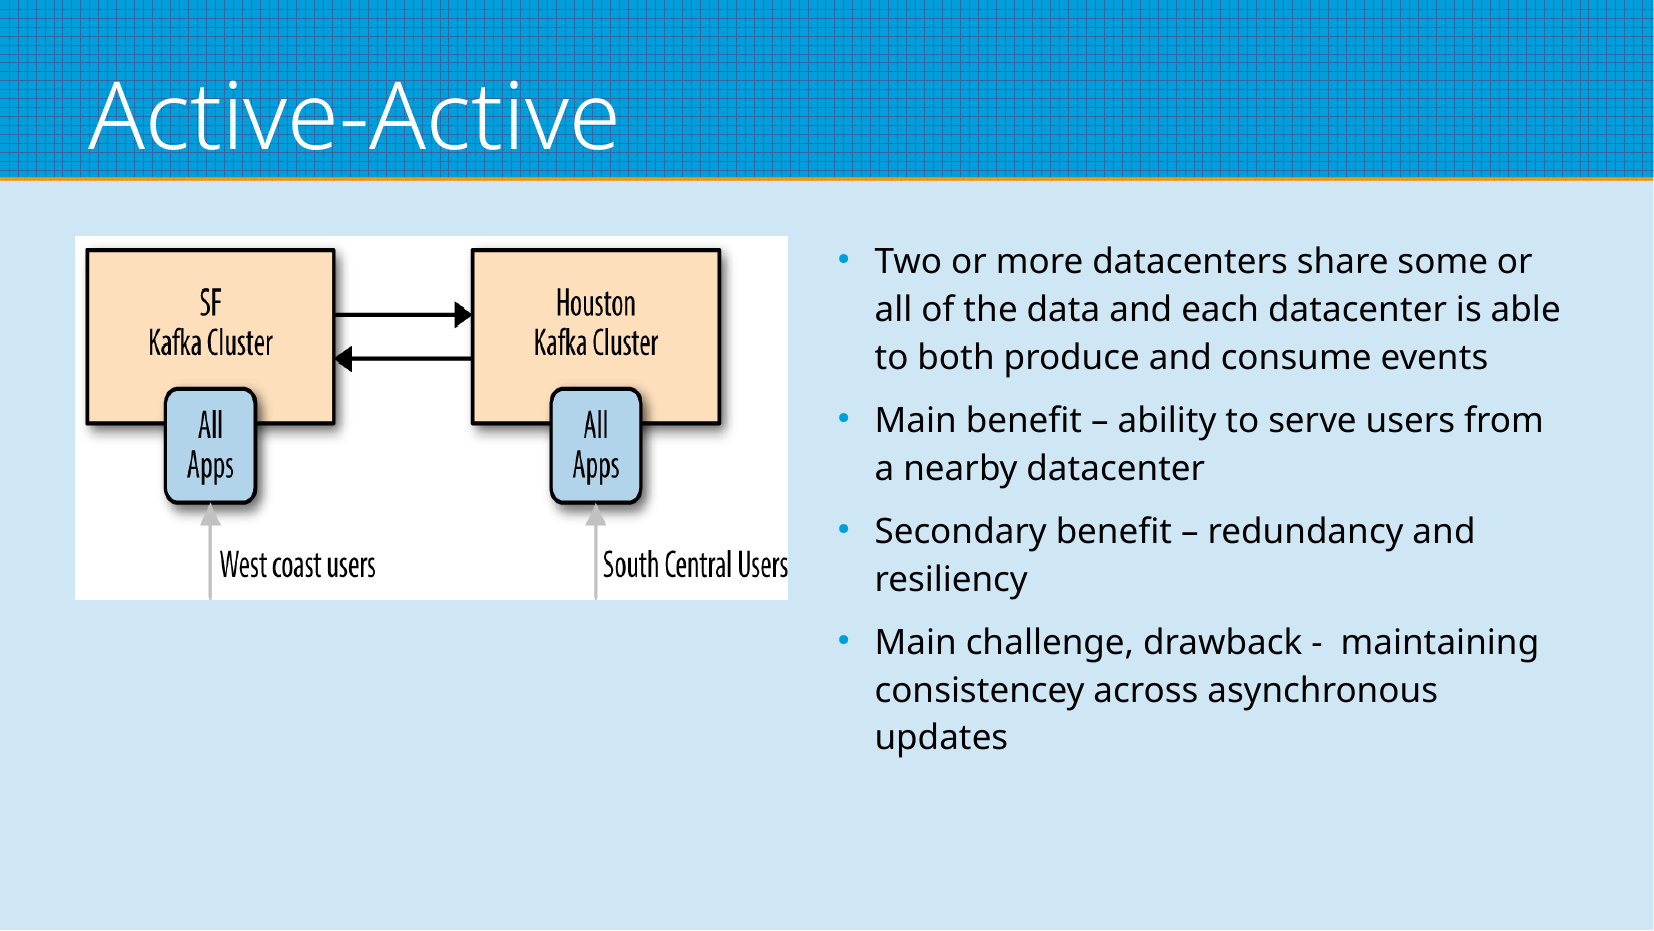

# Active-Active
Two or more datacenters share some or all of the data and each datacenter is able to both produce and consume events
Main benefit – ability to serve users from a nearby datacenter
Secondary benefit – redundancy and resiliency
Main challenge, drawback - maintaining consistencey across asynchronous updates